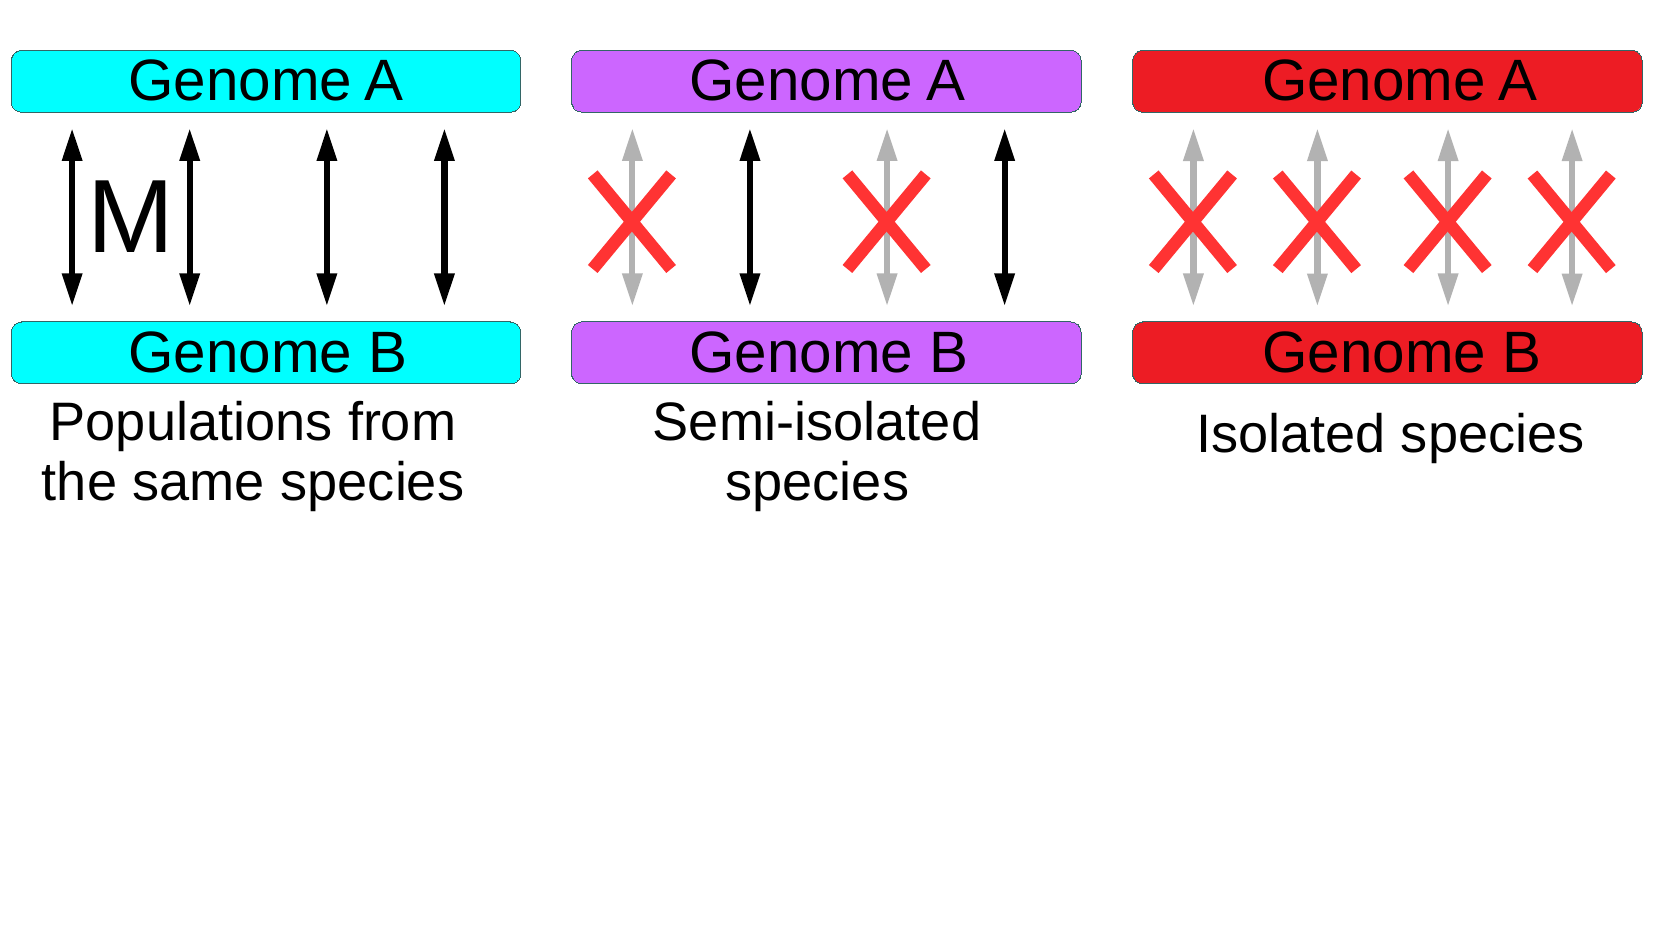

Genome A
Genome A
Genome A
M
Genome B
Genome B
Genome B
Populations from
the same species
Semi-isolated
species
Isolated species